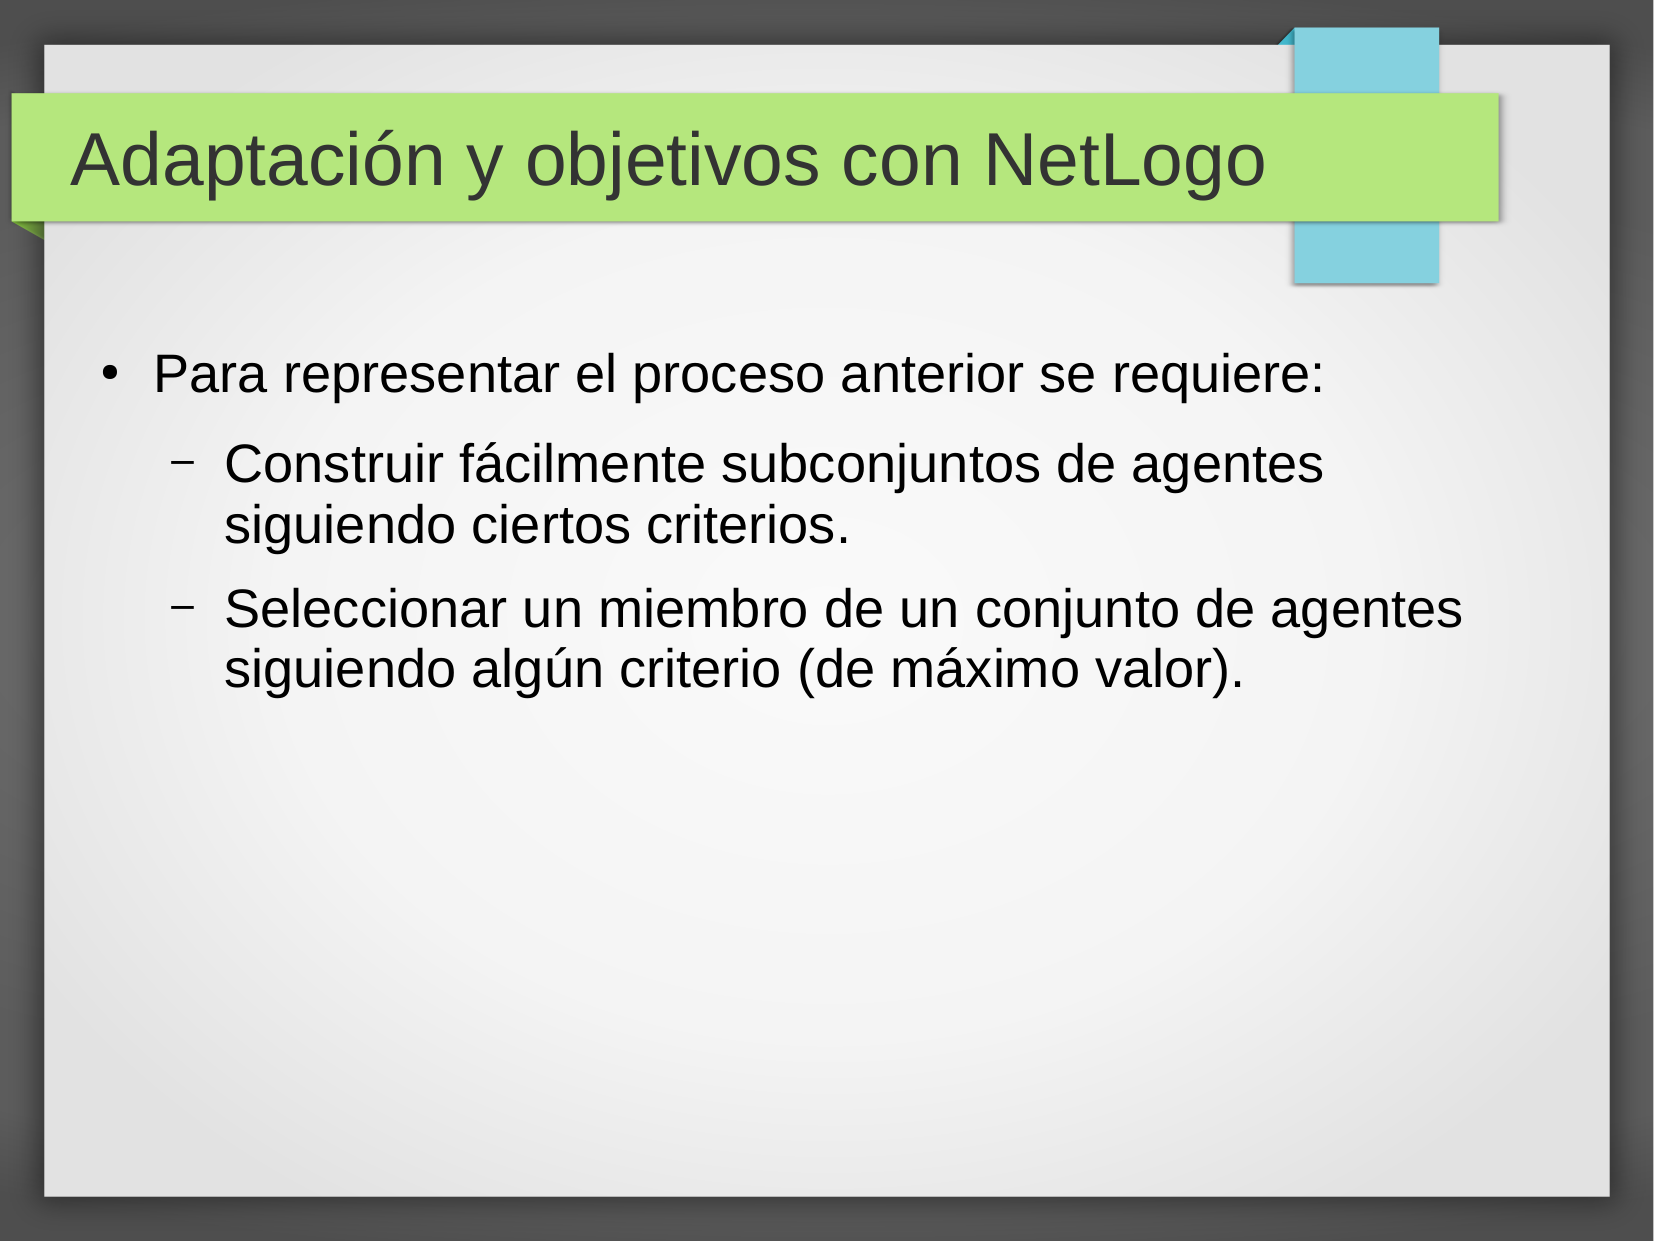

# Adaptación y objetivos con NetLogo
Para representar el proceso anterior se requiere:
Construir fácilmente subconjuntos de agentes siguiendo ciertos criterios.
Seleccionar un miembro de un conjunto de agentes siguiendo algún criterio (de máximo valor).